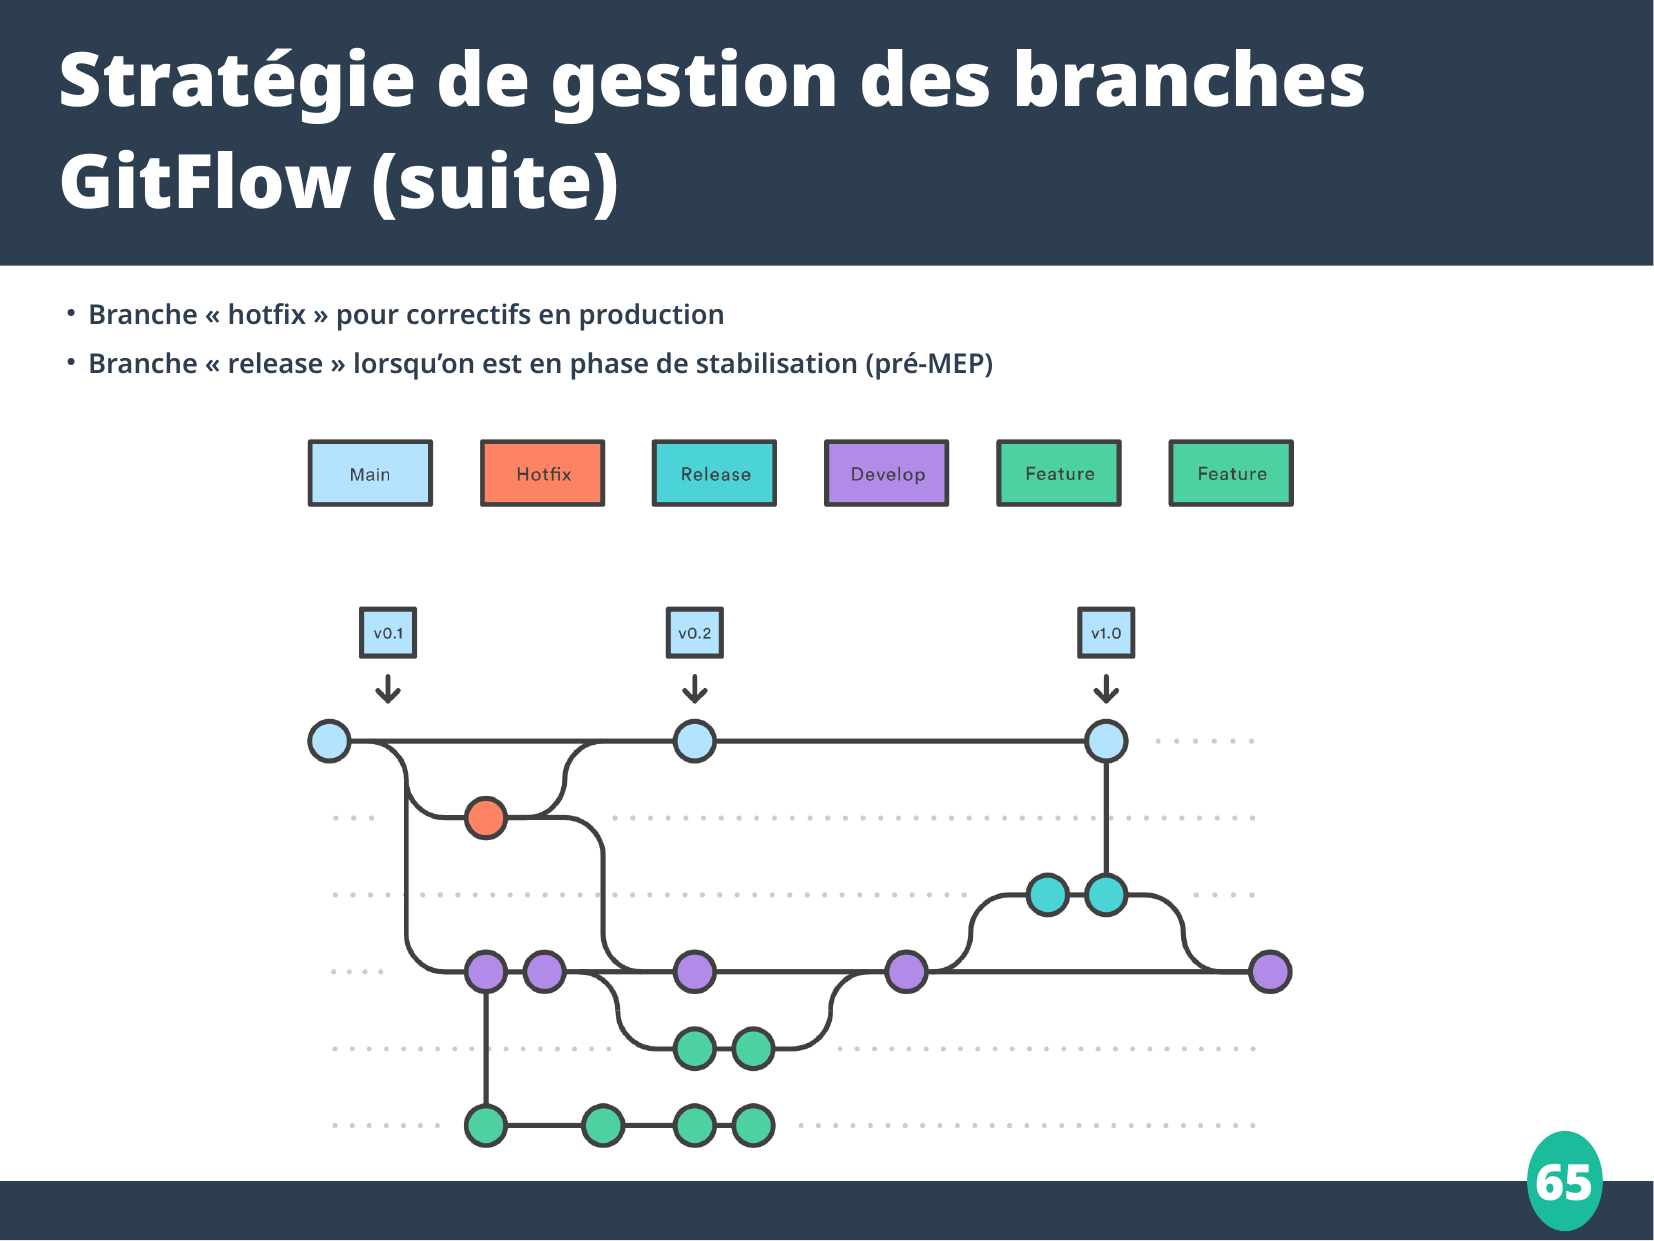

# Stratégie de gestion des branches GitFlow (suite)
Branche « hotfix » pour correctifs en production
Branche « release » lorsqu’on est en phase de stabilisation (pré-MEP)